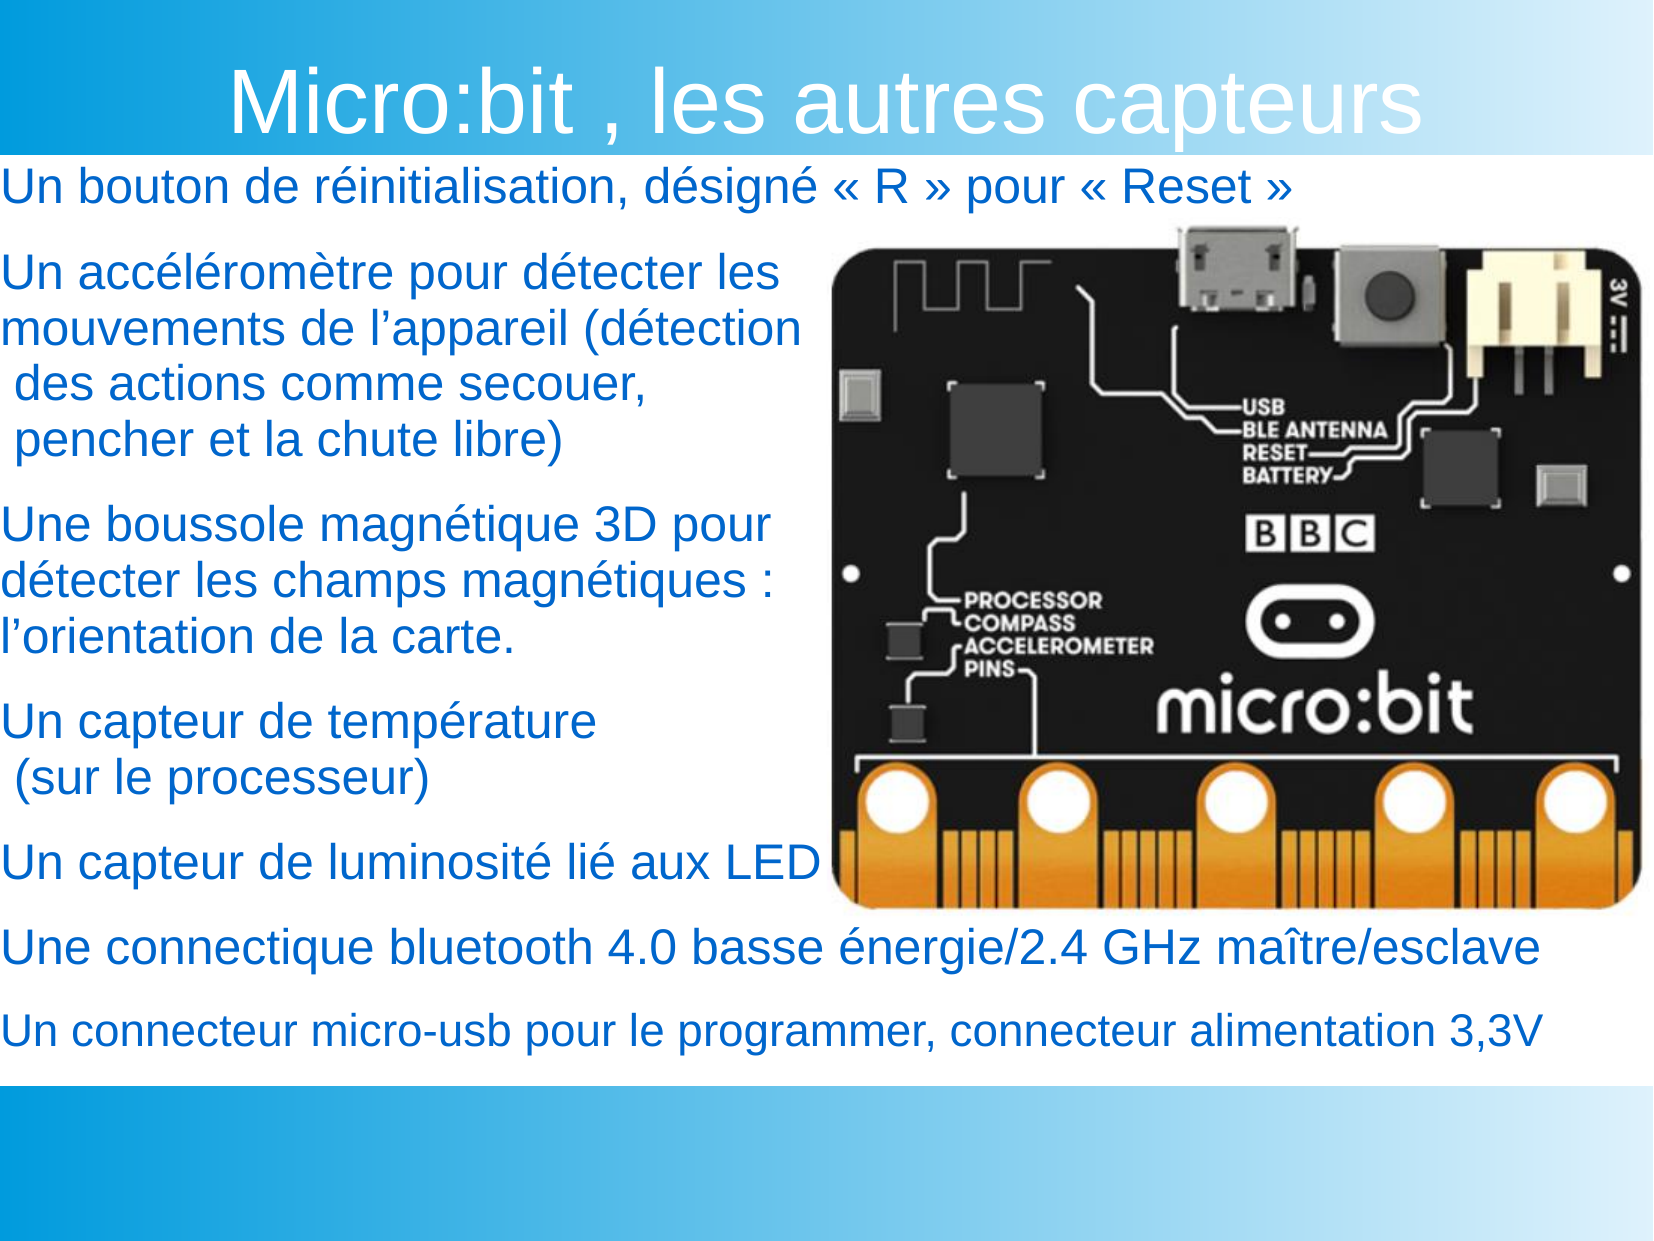

# Micro:bit , les autres capteurs
Un bouton de réinitialisation, désigné « R » pour « Reset »
Un accéléromètre pour détecter les
mouvements de l’appareil (détection
 des actions comme secouer,
 pencher et la chute libre)
Une boussole magnétique 3D pour
détecter les champs magnétiques :
l’orientation de la carte.
Un capteur de température
 (sur le processeur)
Un capteur de luminosité lié aux LED
Une connectique bluetooth 4.0 basse énergie/2.4 GHz maître/esclave
Un connecteur micro-usb pour le programmer, connecteur alimentation 3,3V